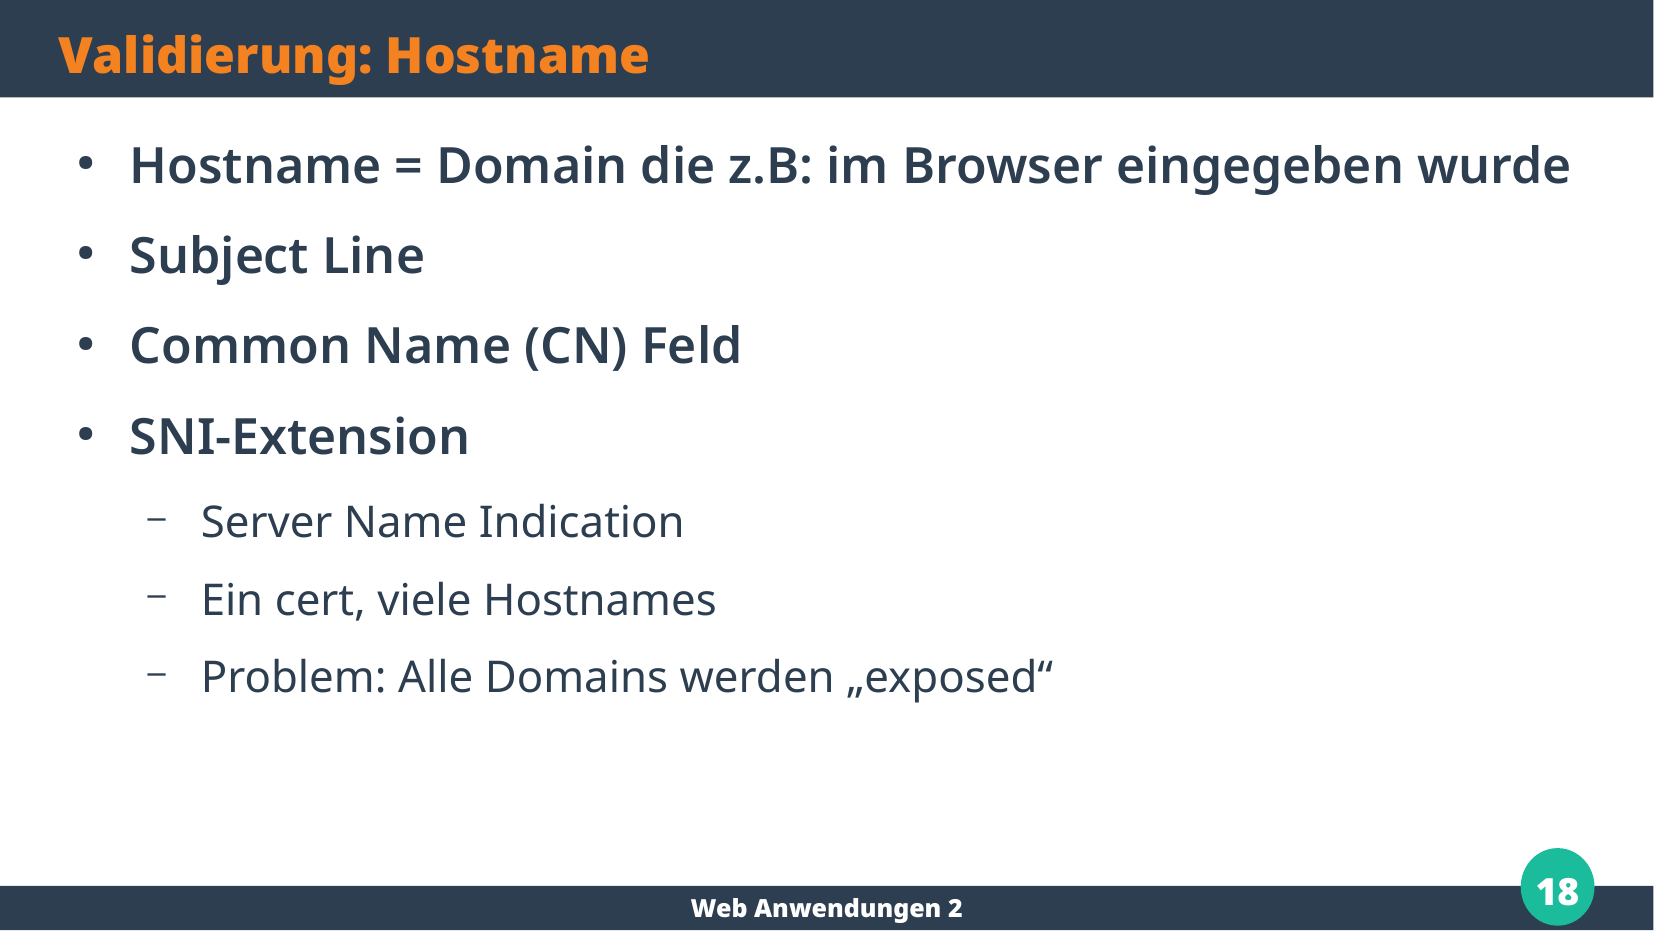

# Validierung: Hostname
Hostname = Domain die z.B: im Browser eingegeben wurde
Subject Line
Common Name (CN) Feld
SNI-Extension
Server Name Indication
Ein cert, viele Hostnames
Problem: Alle Domains werden „exposed“
18